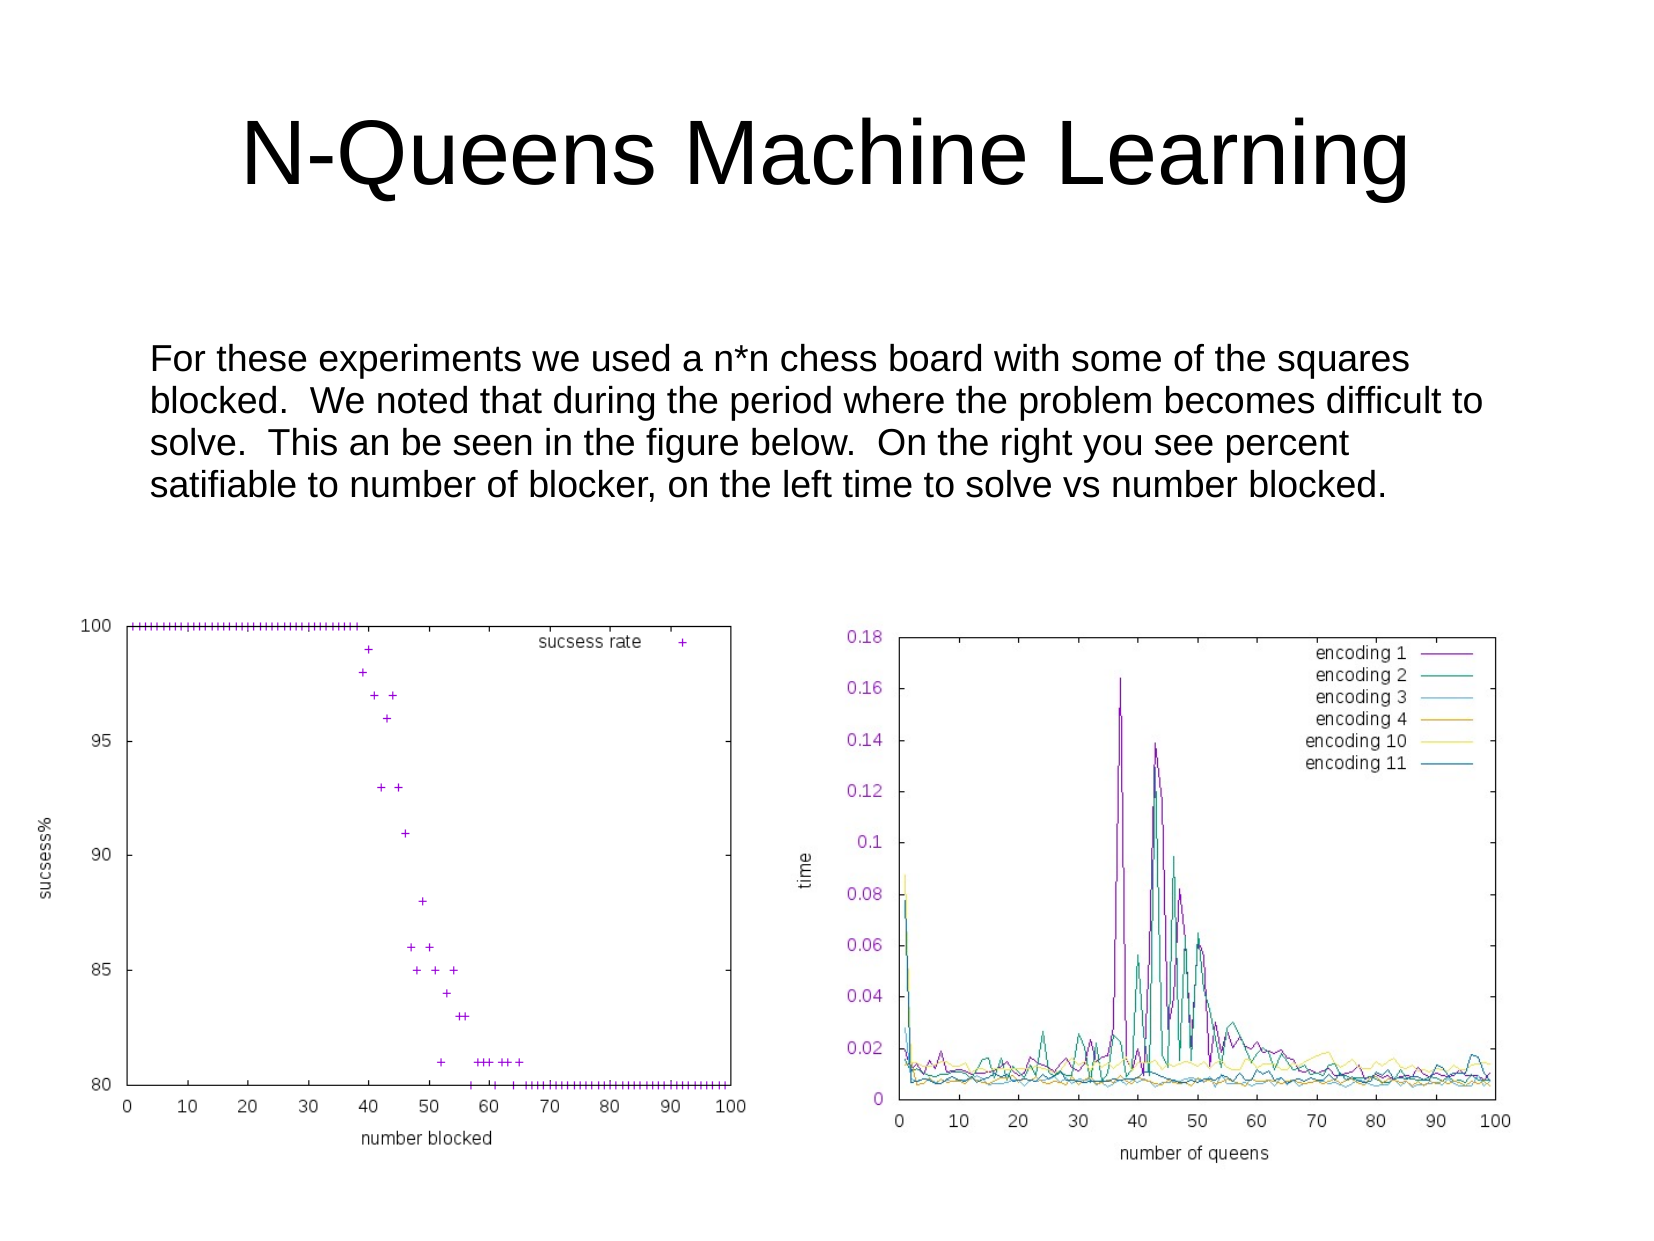

# N-Queens Machine Learning
For these experiments we used a n*n chess board with some of the squares blocked. We noted that during the period where the problem becomes difficult to solve. This an be seen in the figure below. On the right you see percent satifiable to number of blocker, on the left time to solve vs number blocked.